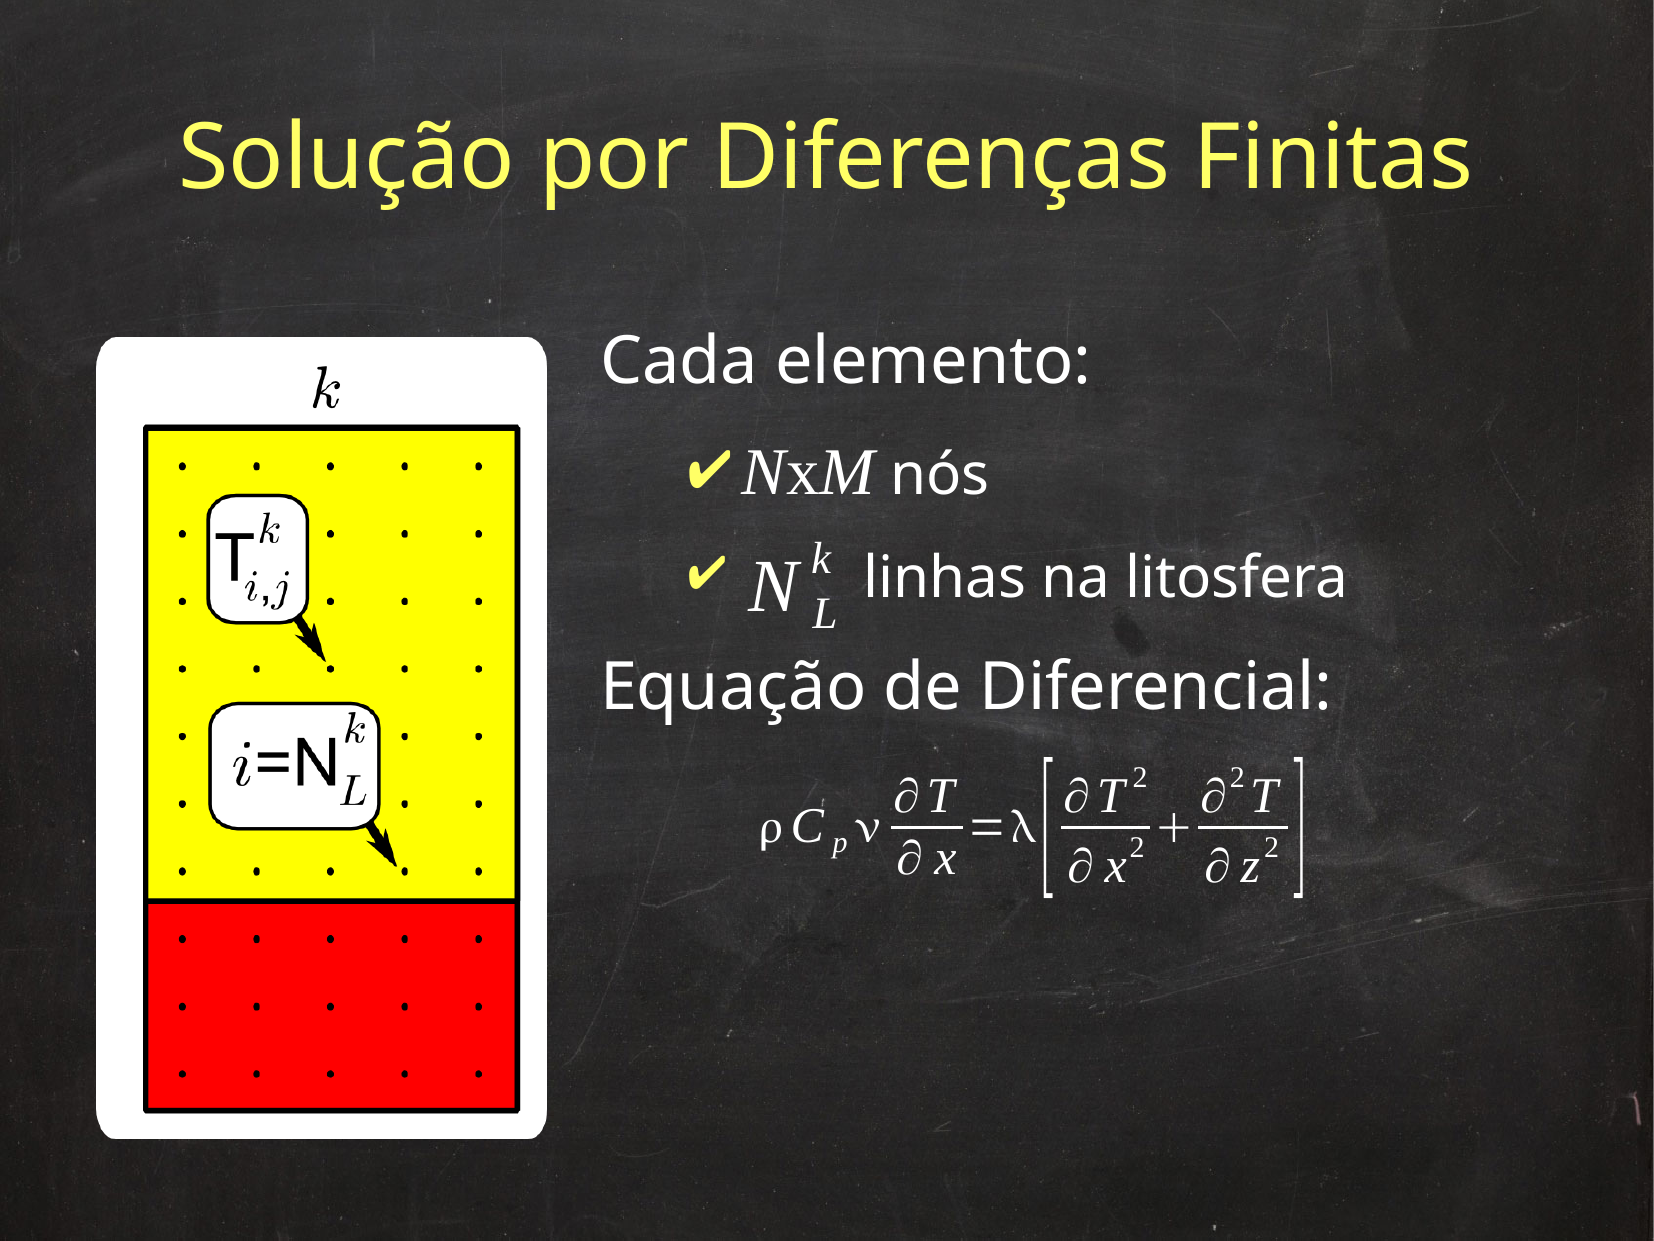

# Solução por Diferenças Finitas
Cada elemento:
NxM nós
 linhas na litosfera
Equação de Diferencial: